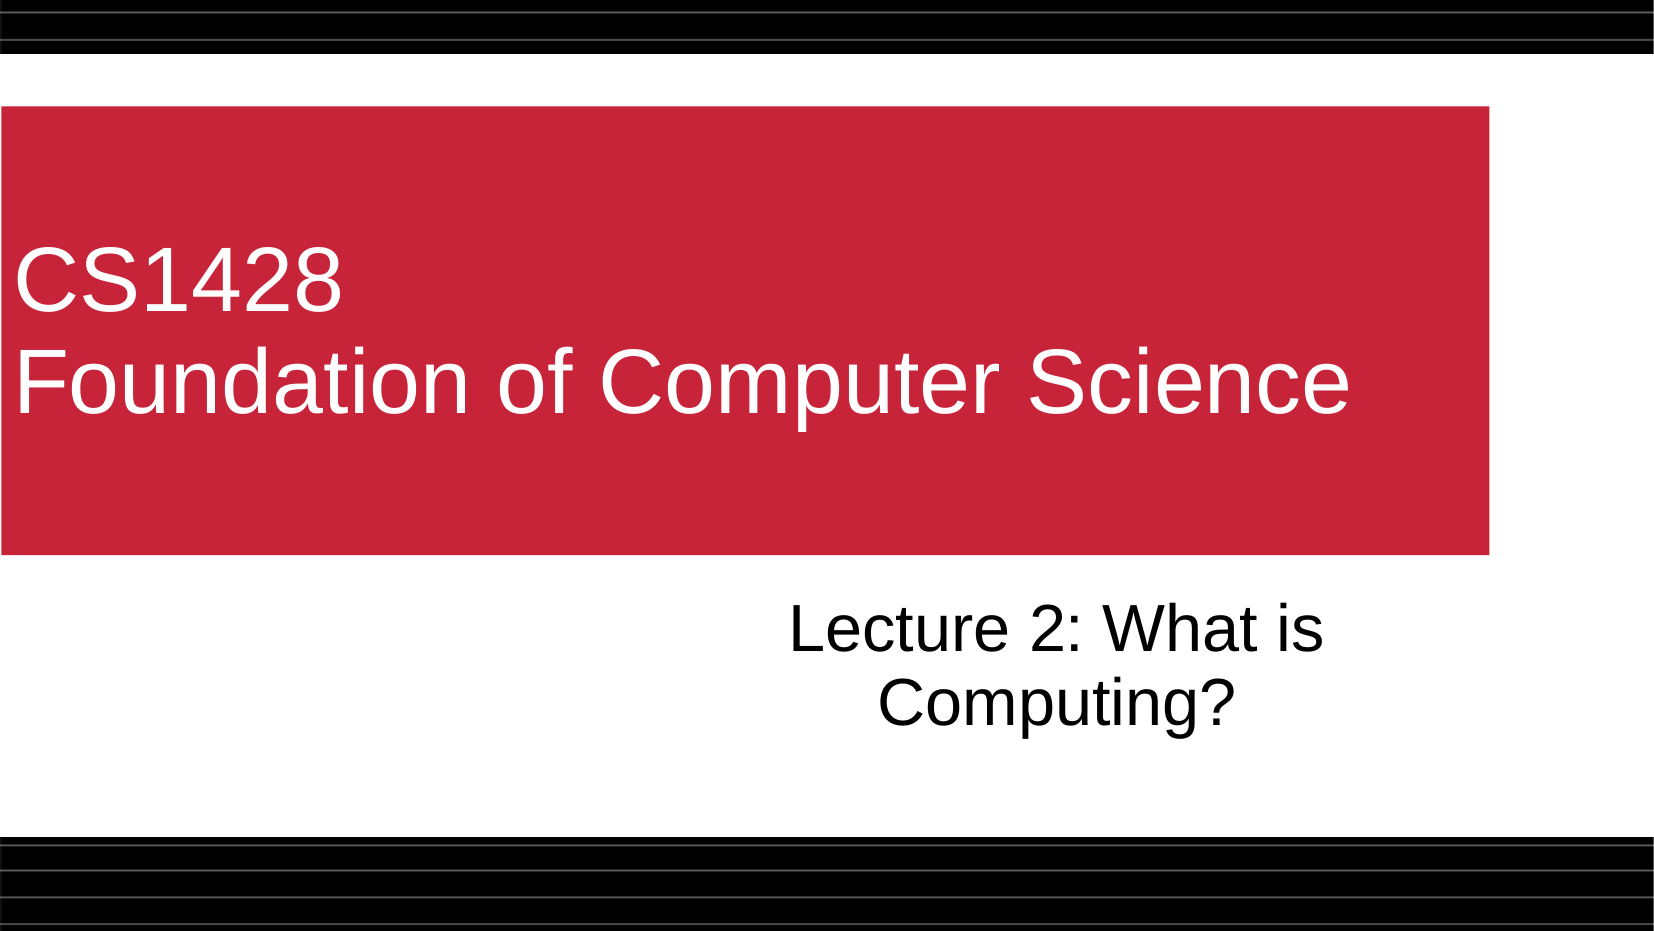

# CS1428 Foundation of Computer Science
Lecture 2: What is Computing?